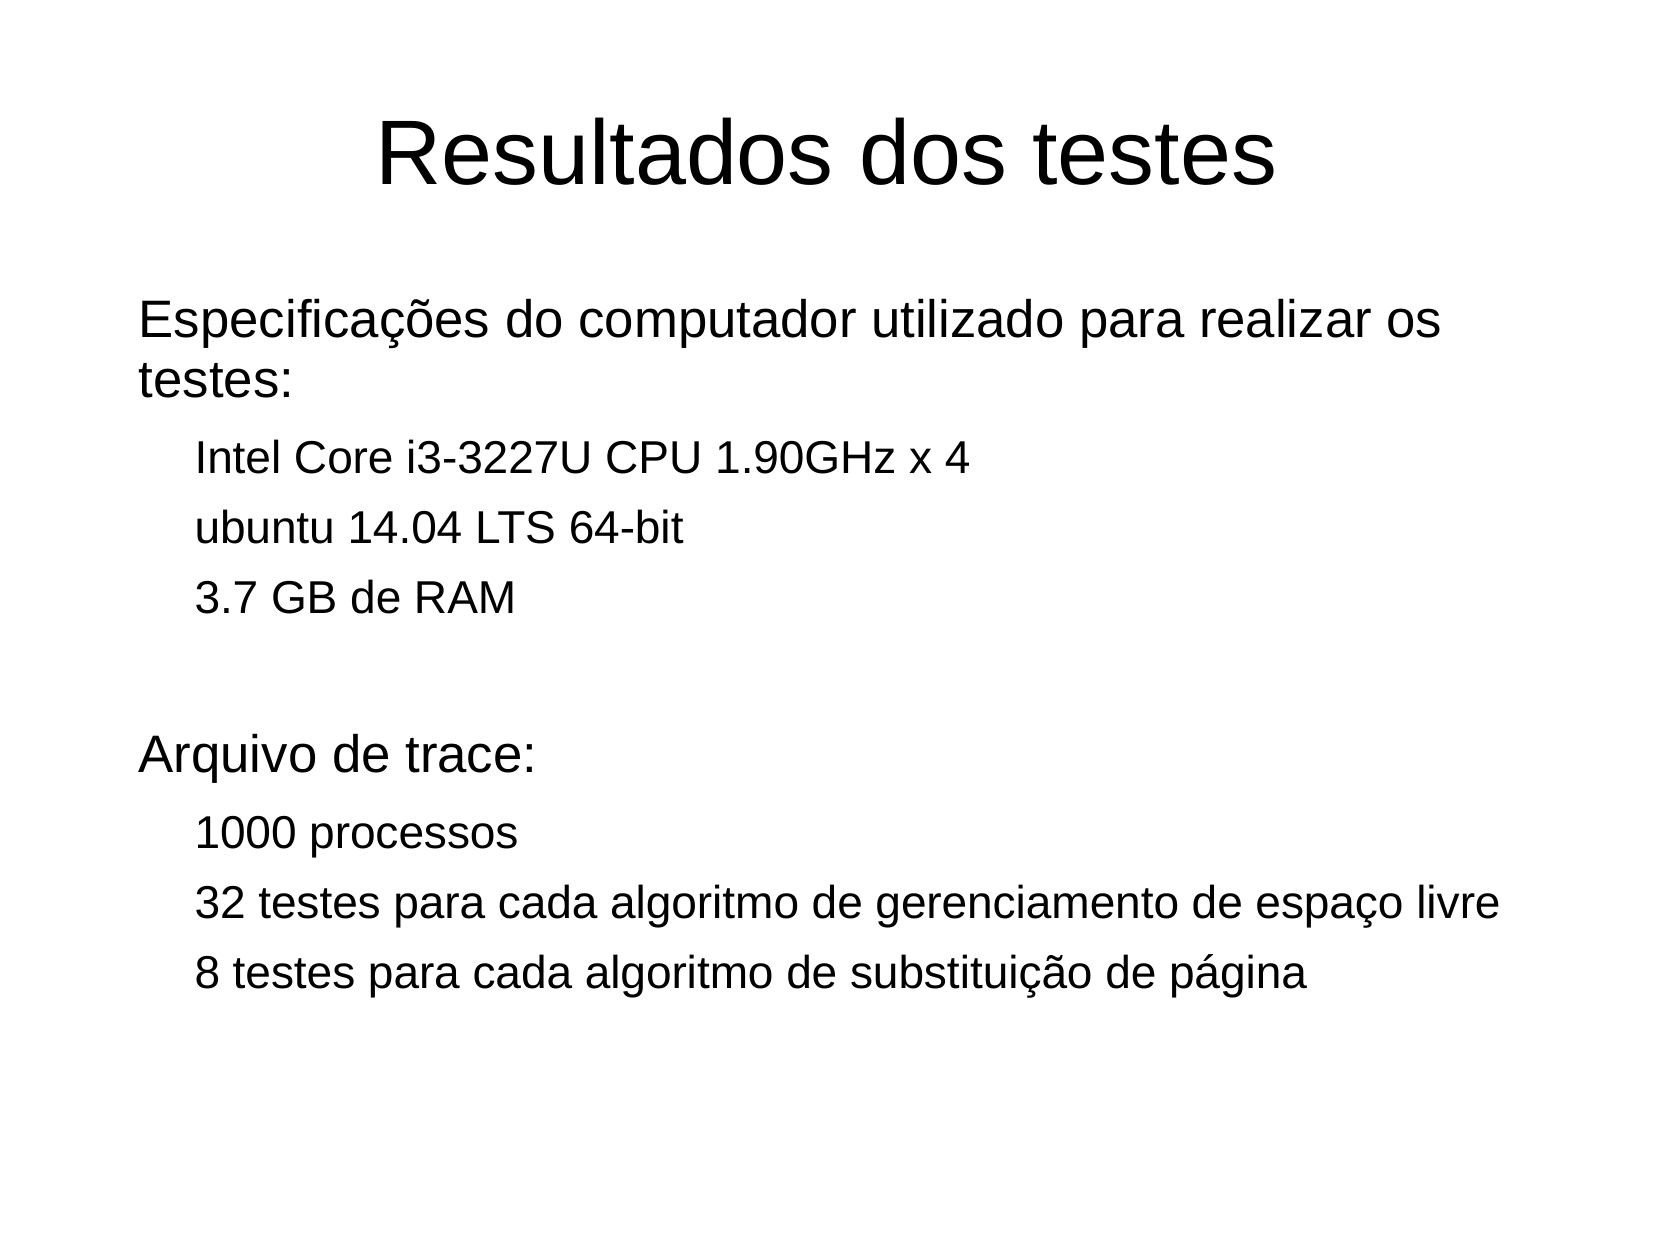

# Resultados dos testes
Especificações do computador utilizado para realizar os testes:
Intel Core i3-3227U CPU 1.90GHz x 4
ubuntu 14.04 LTS 64-bit
3.7 GB de RAM
Arquivo de trace:
1000 processos
32 testes para cada algoritmo de gerenciamento de espaço livre
8 testes para cada algoritmo de substituição de página